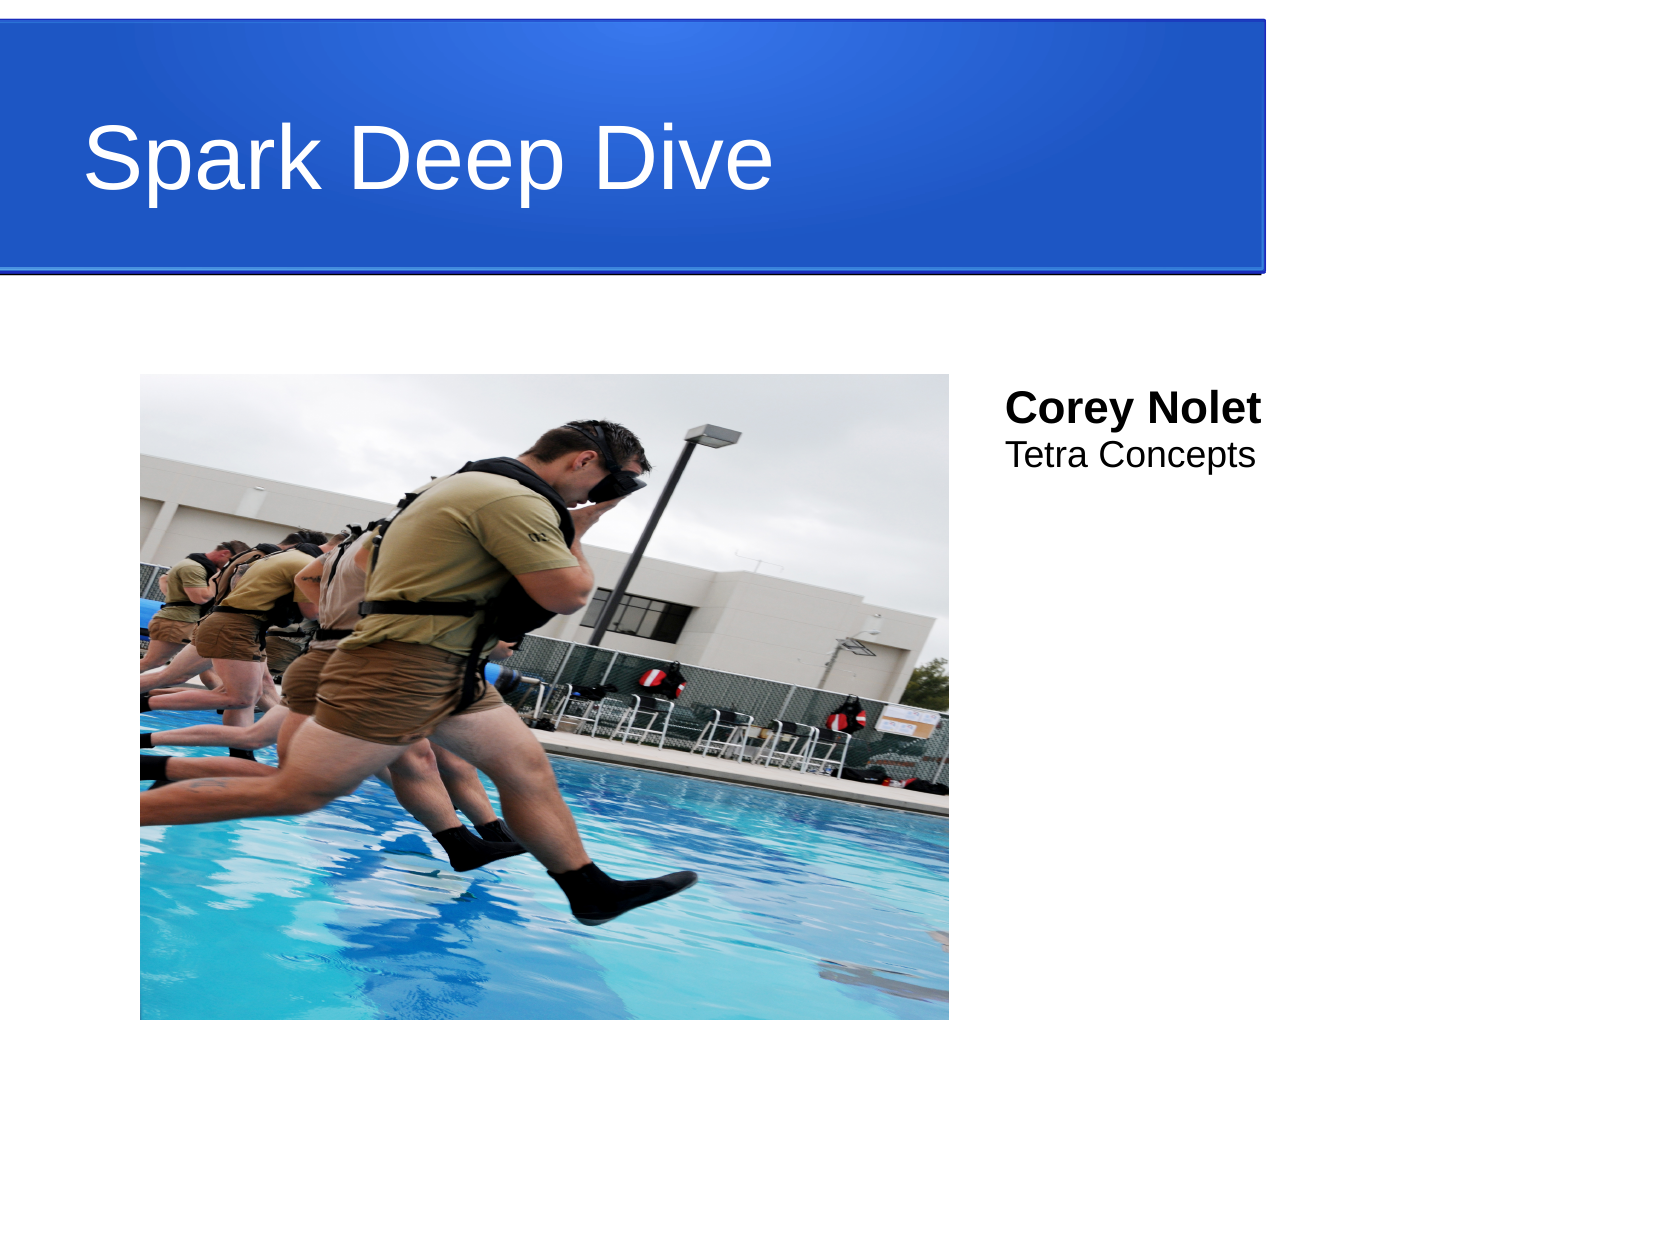

Spark Deep Dive
Corey Nolet
Tetra Concepts